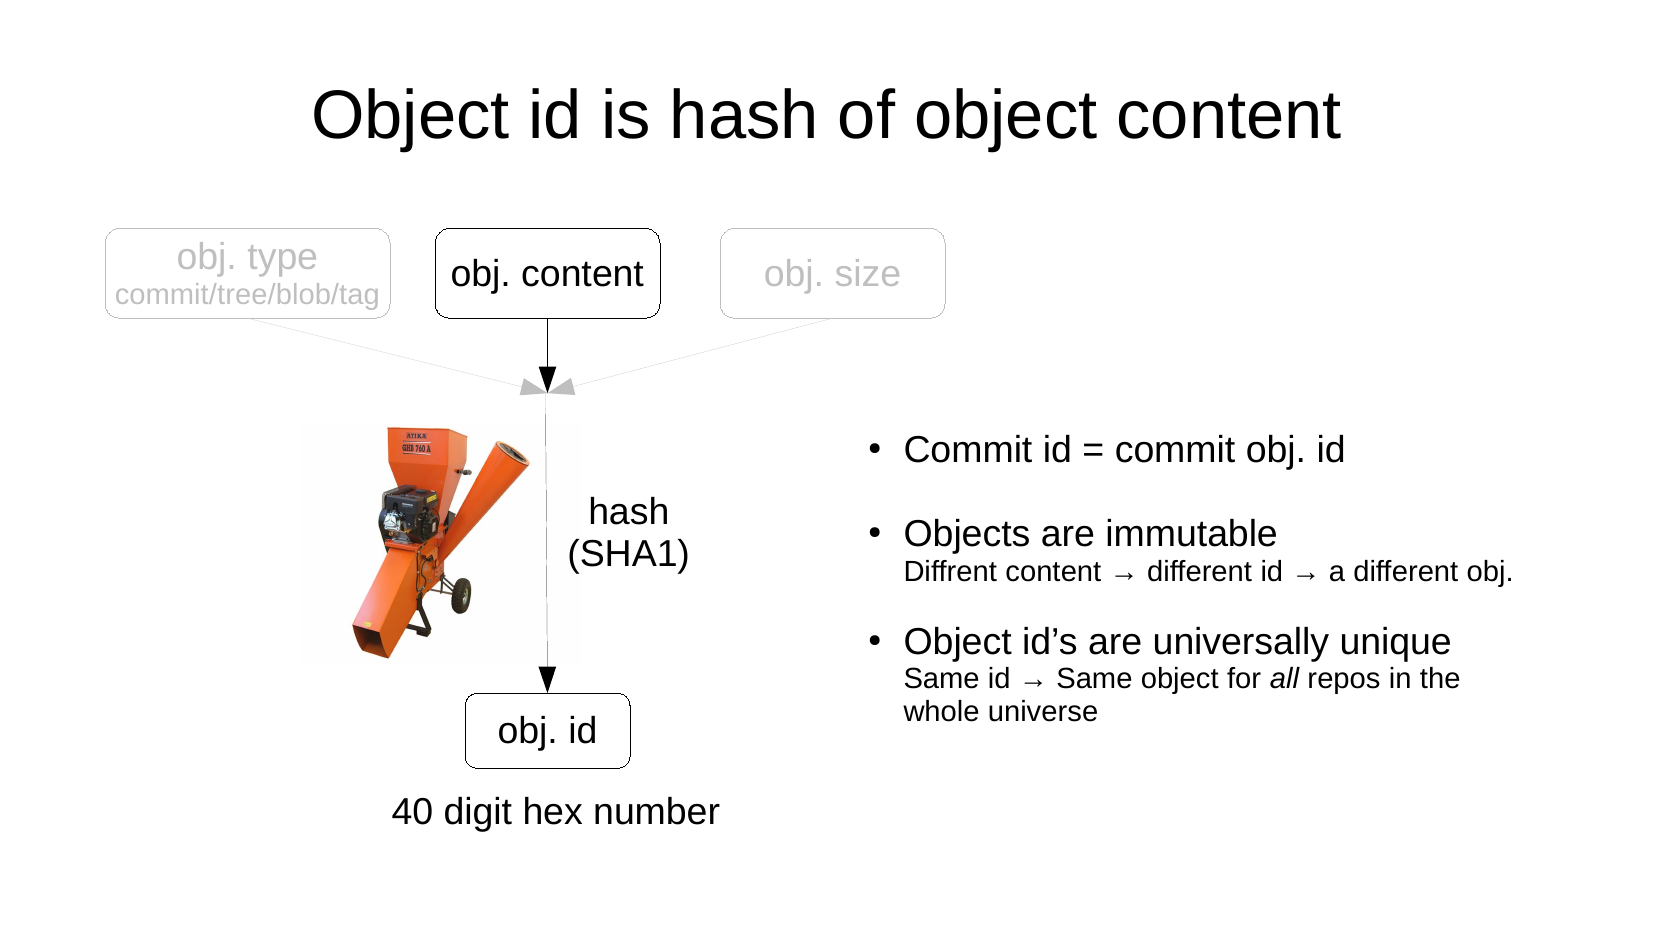

# Object id is hash of object content
obj. type
commit/tree/blob/tag
obj. content
obj. size
Commit id = commit obj. id
Objects are immutable
Diffrent content → different id → a different obj.
Object id’s are universally unique
Same id → Same object for all repos in the whole universe
hash
(SHA1)
obj. id
40 digit hex number